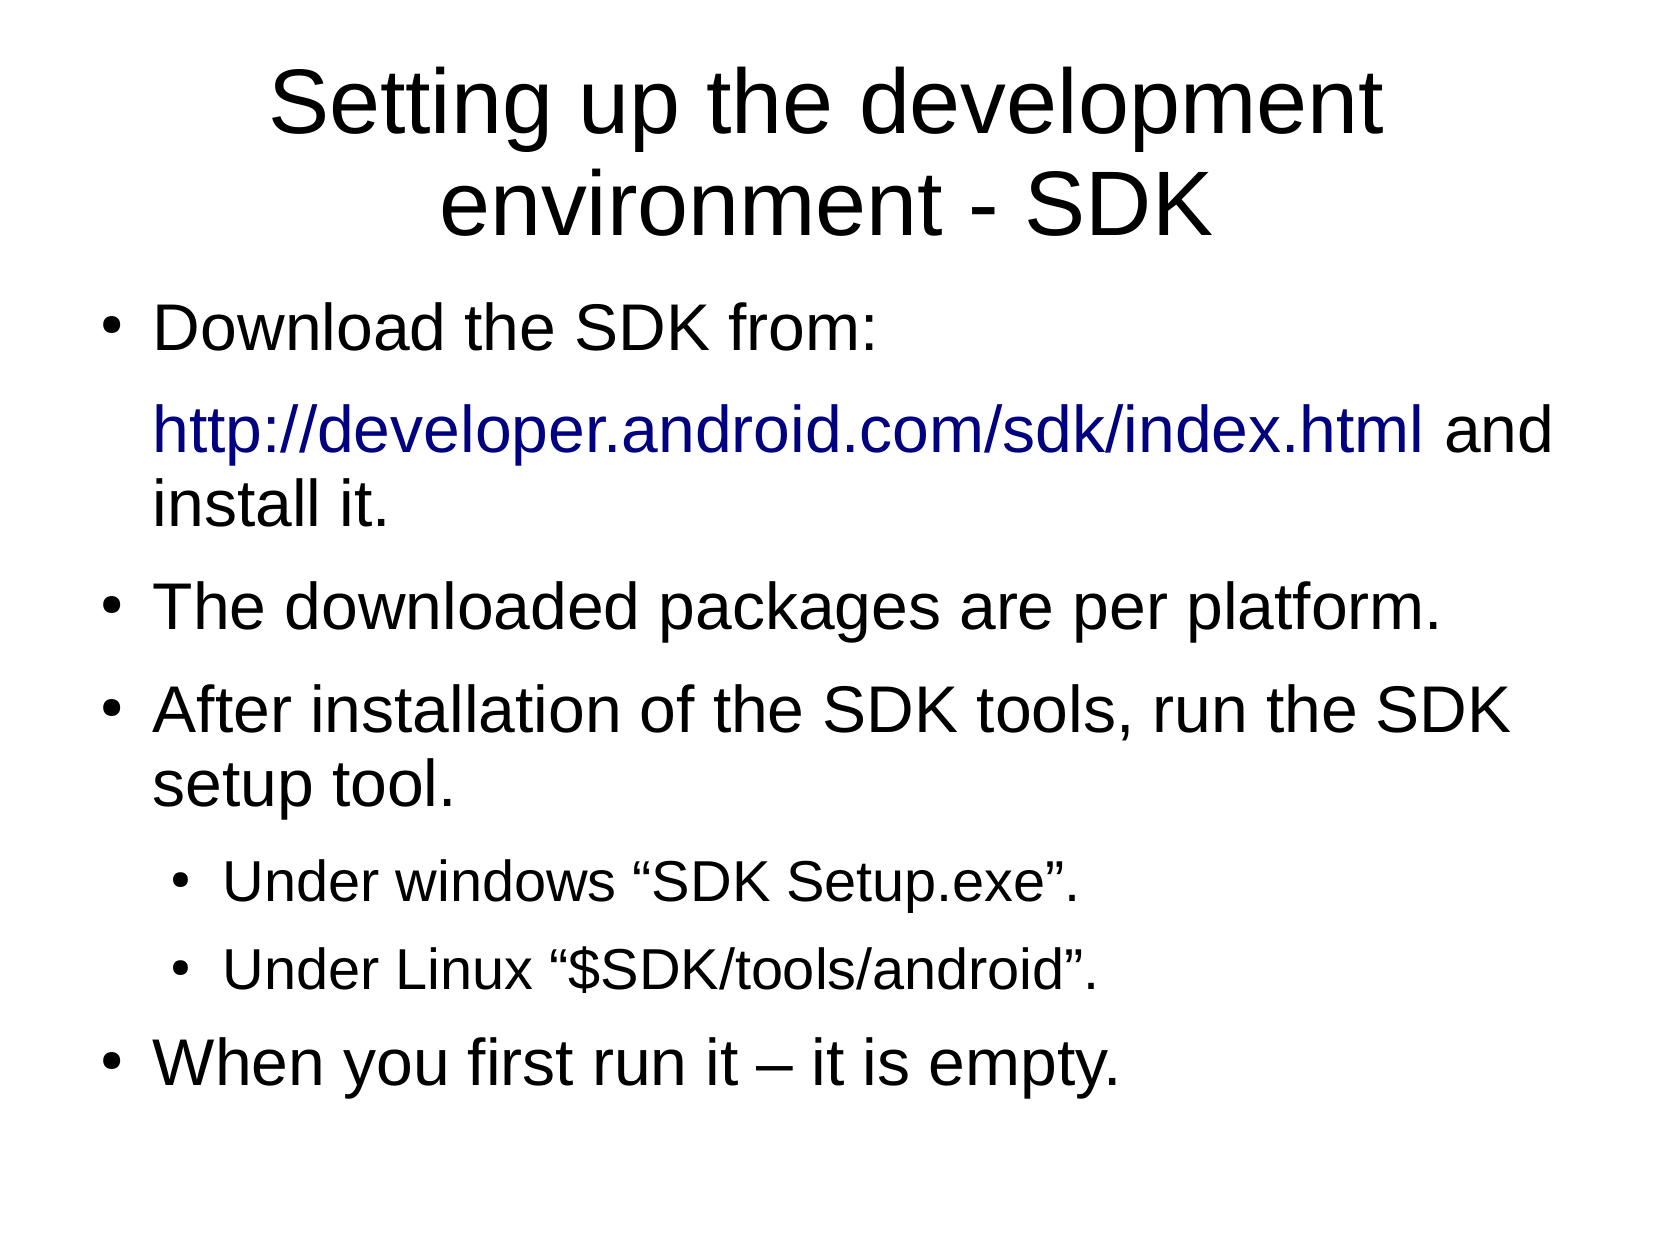

# Setting up the development environment - SDK
Download the SDK from:
http://developer.android.com/sdk/index.html and install it.
The downloaded packages are per platform.
After installation of the SDK tools, run the SDK setup tool.
Under windows “SDK Setup.exe”.
Under Linux “$SDK/tools/android”.
When you first run it – it is empty.